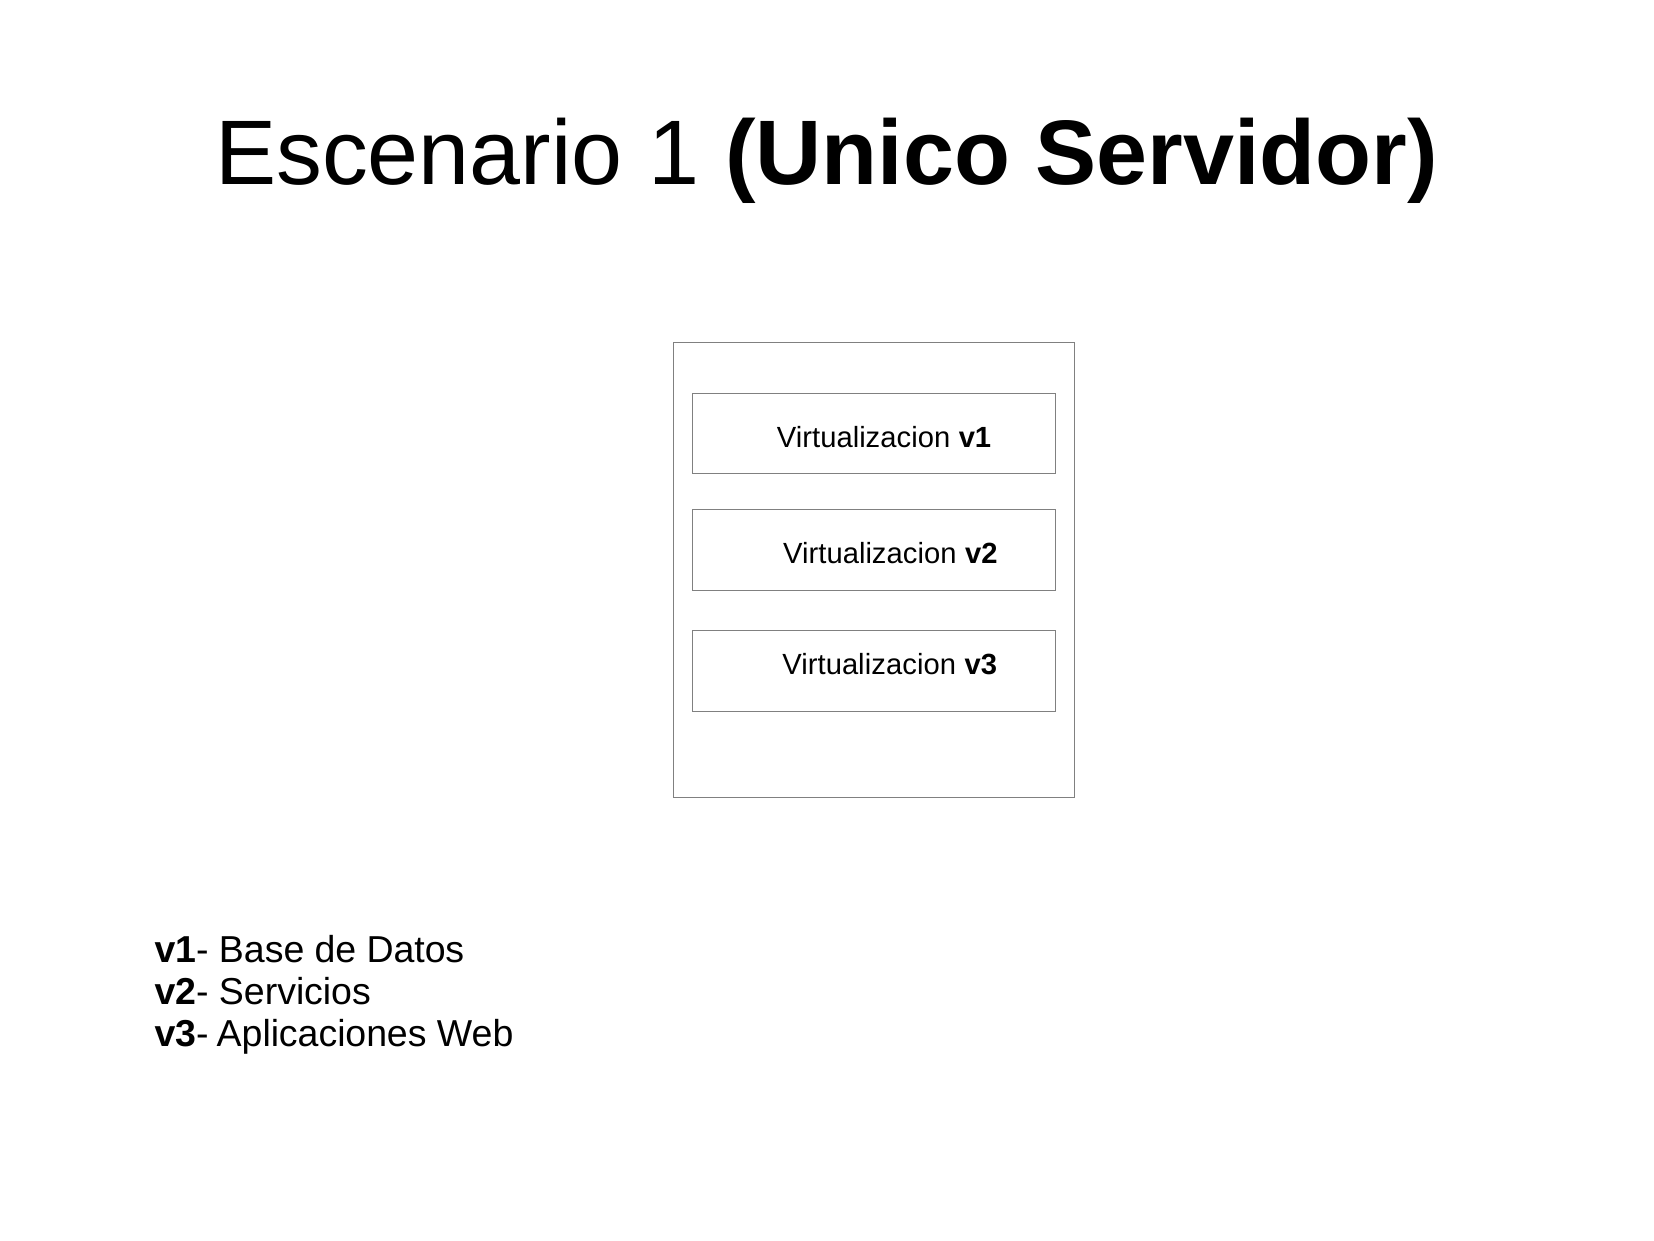

# Escenario 1 (Unico Servidor)
Virtualizacion v1
Virtualizacion v2
Virtualizacion v3
v1- Base de Datos
v2- Servicios
v3- Aplicaciones Web